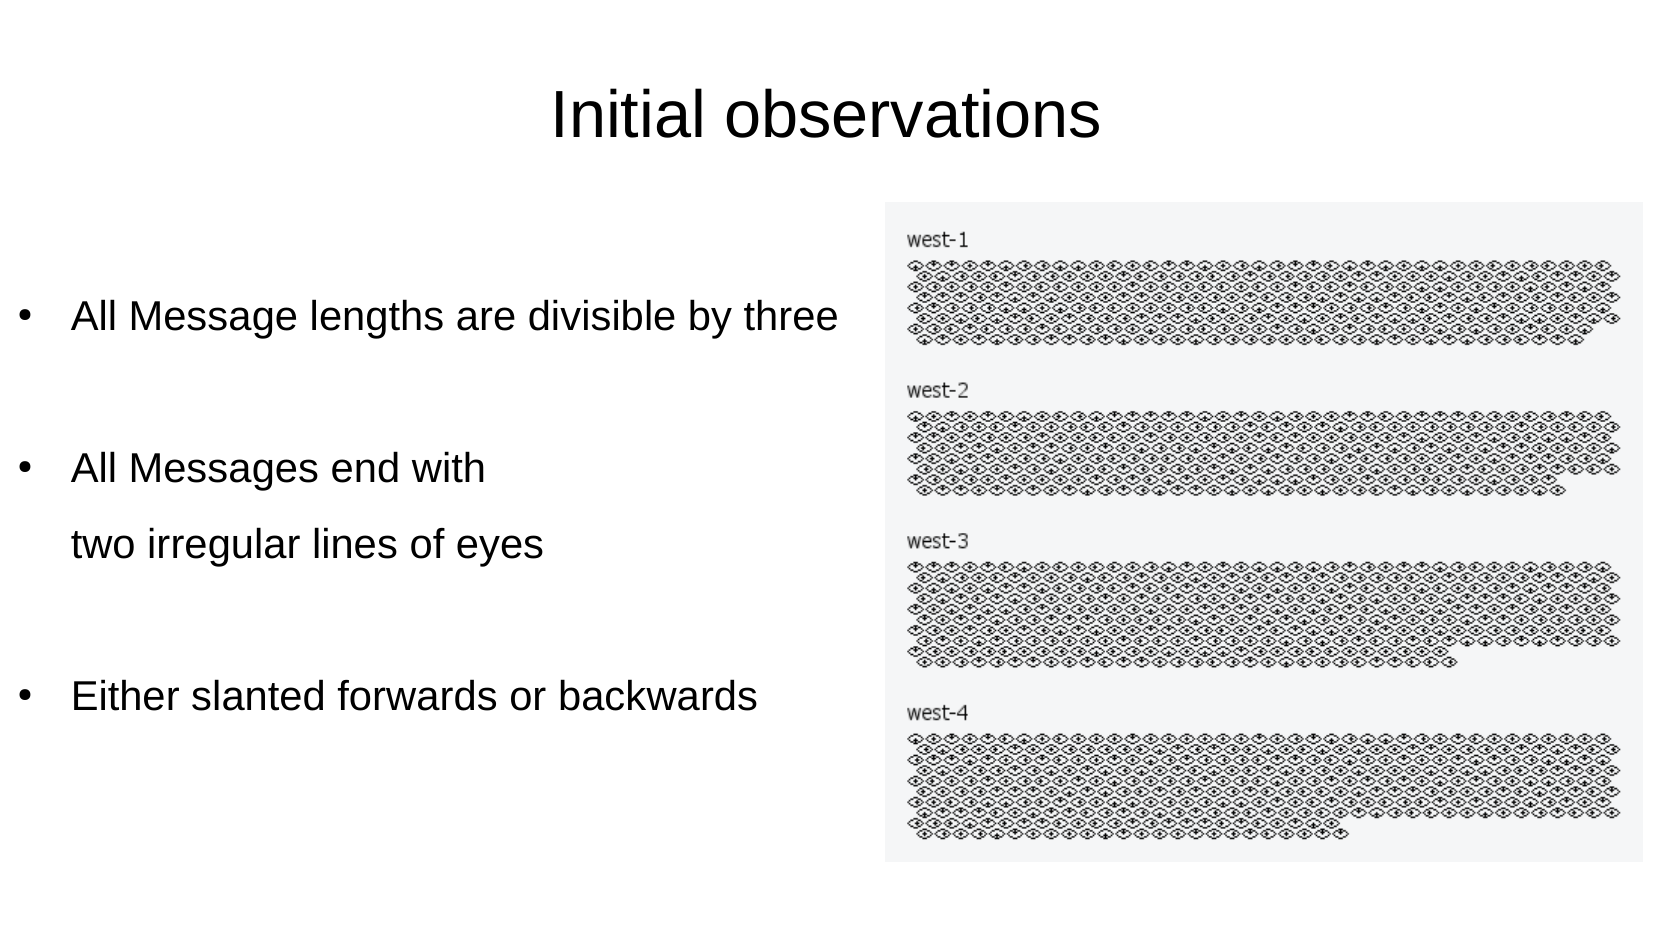

# Initial observations
All Message lengths are divisible by three
All Messages end with
two irregular lines of eyes
Either slanted forwards or backwards